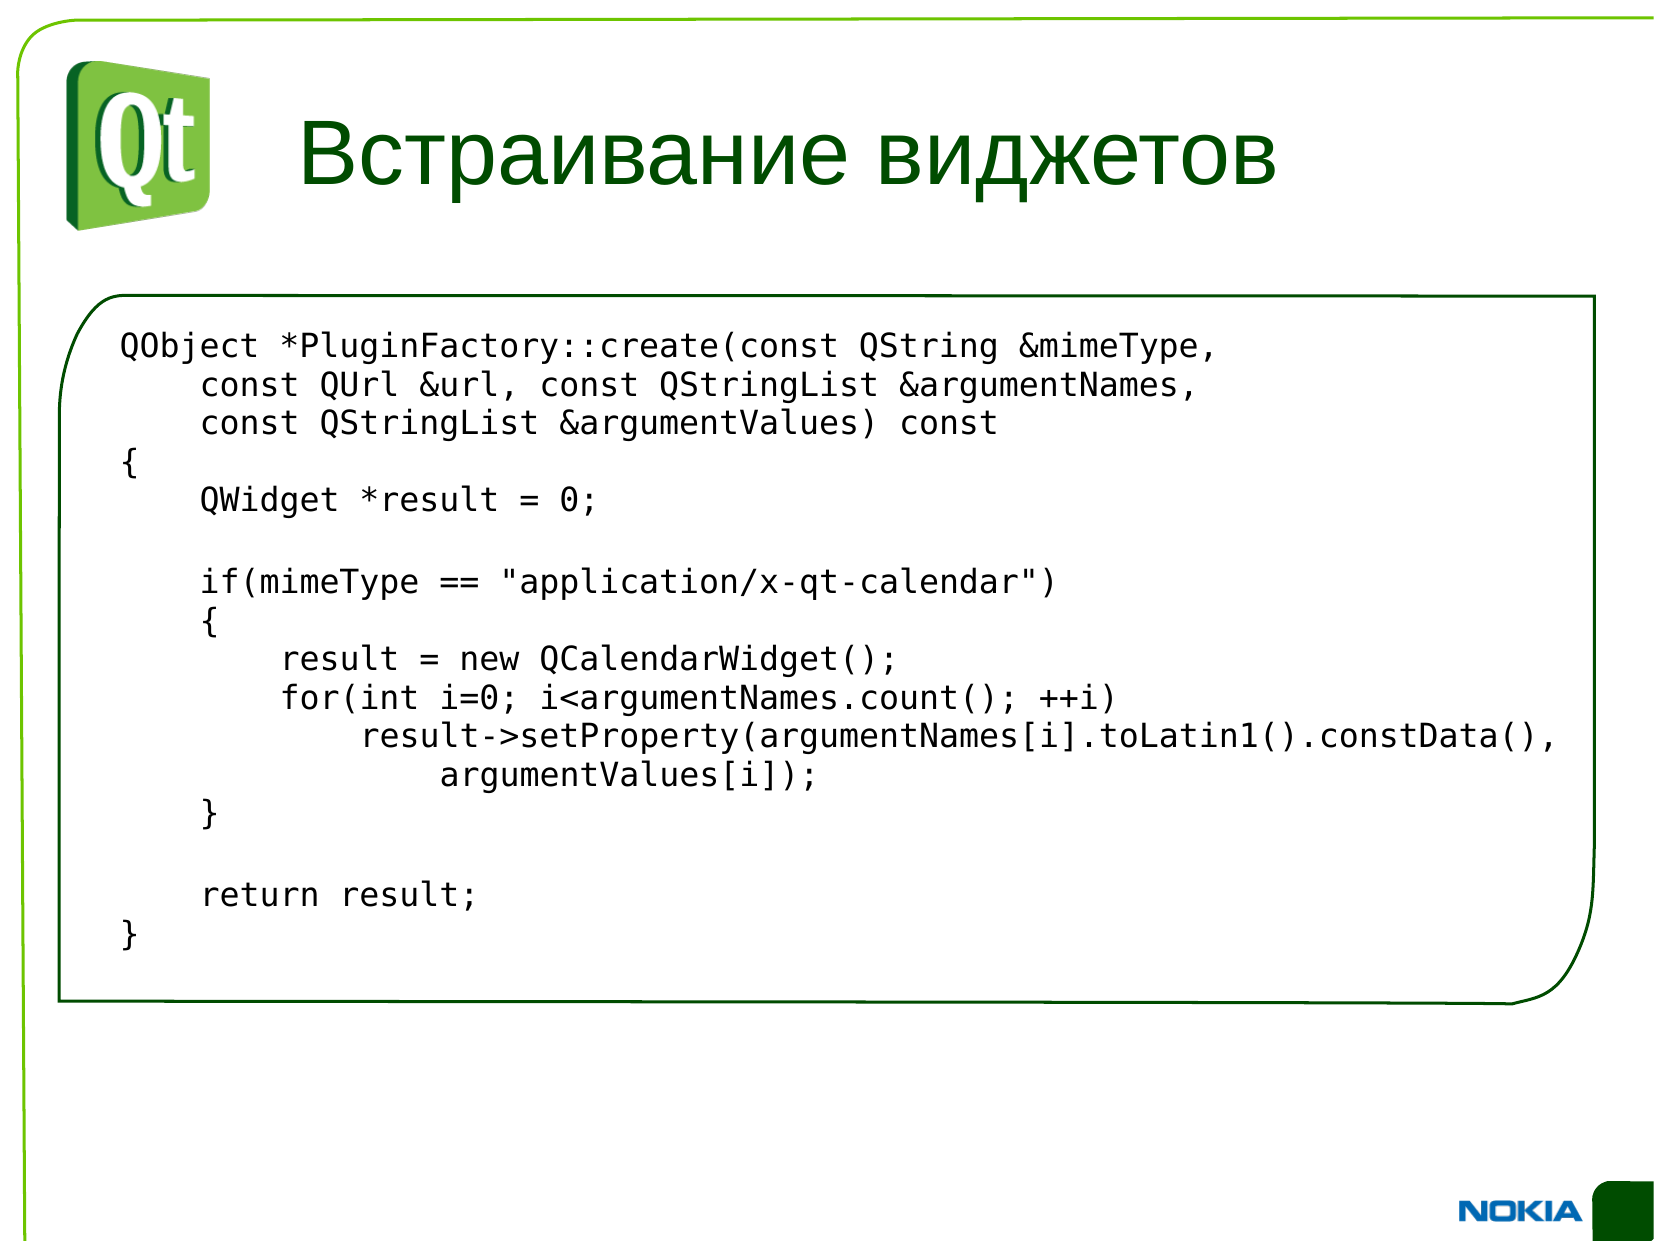

# Встраивание виджетов
QObject *PluginFactory::create(const QString &mimeType,
 const QUrl &url, const QStringList &argumentNames,
 const QStringList &argumentValues) const
{
 QWidget *result = 0;
 if(mimeType == "application/x-qt-calendar")
 {
 result = new QCalendarWidget();
 for(int i=0; i<argumentNames.count(); ++i)
 result->setProperty(argumentNames[i].toLatin1().constData(),
 argumentValues[i]);
 }
 return result;
}